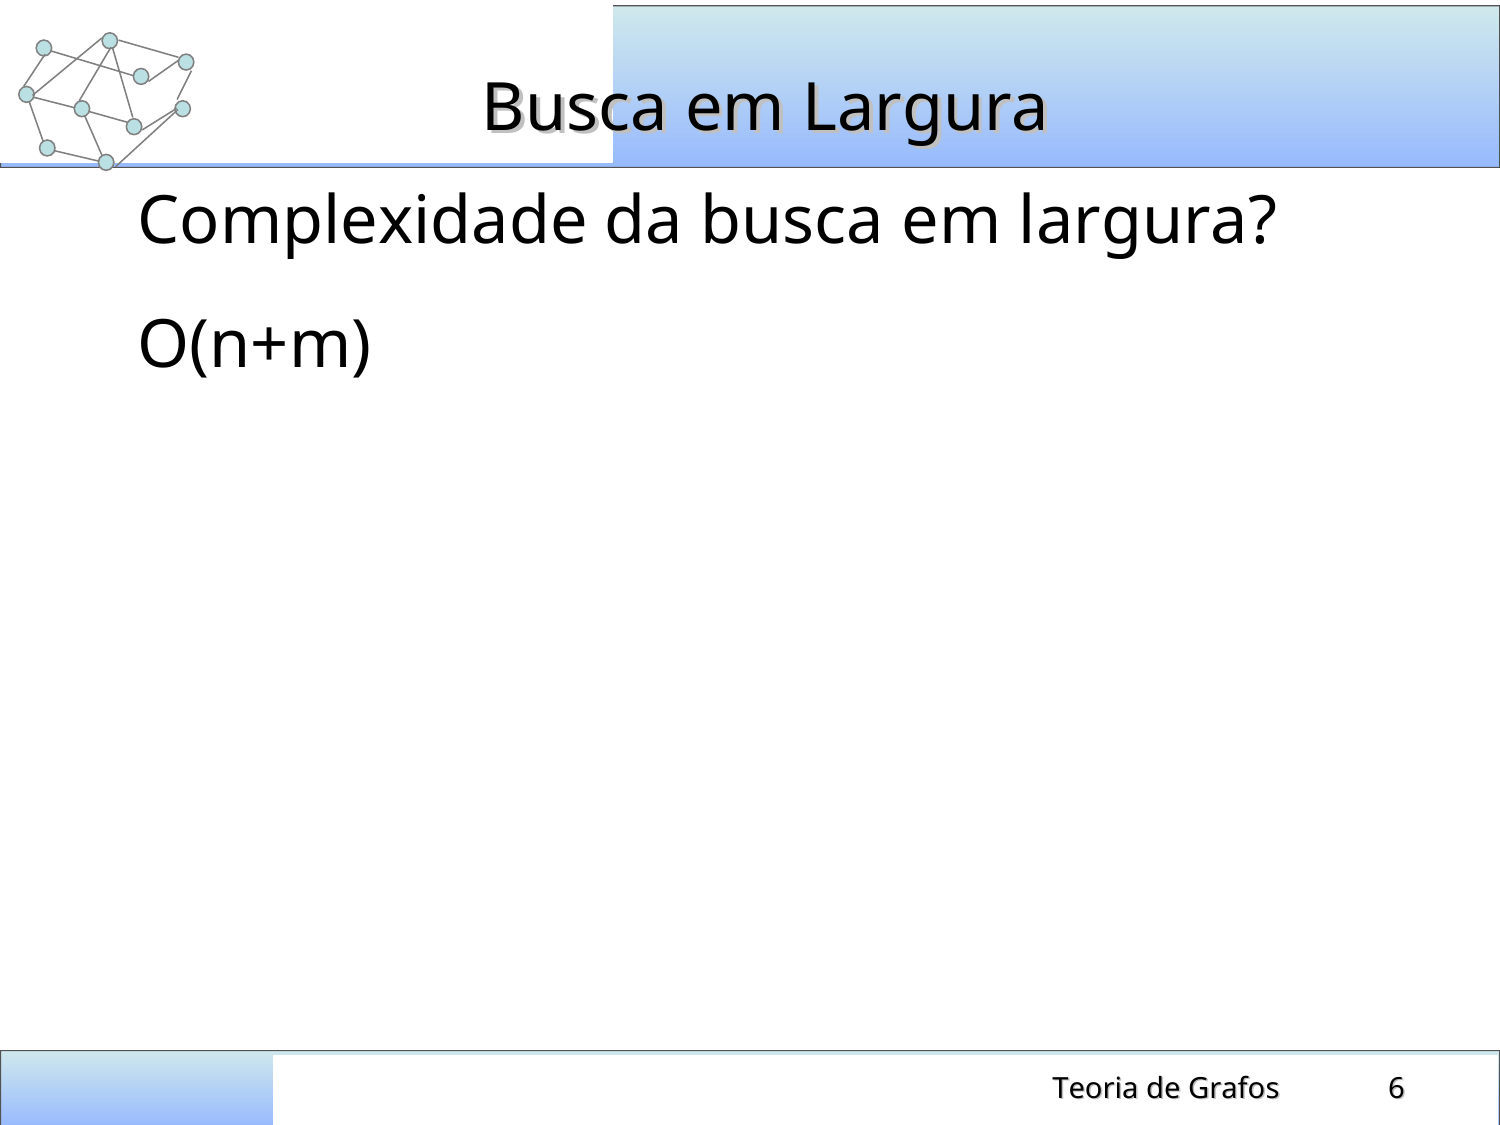

# Busca em Largura
Complexidade da busca em largura?
O(n+m)
6